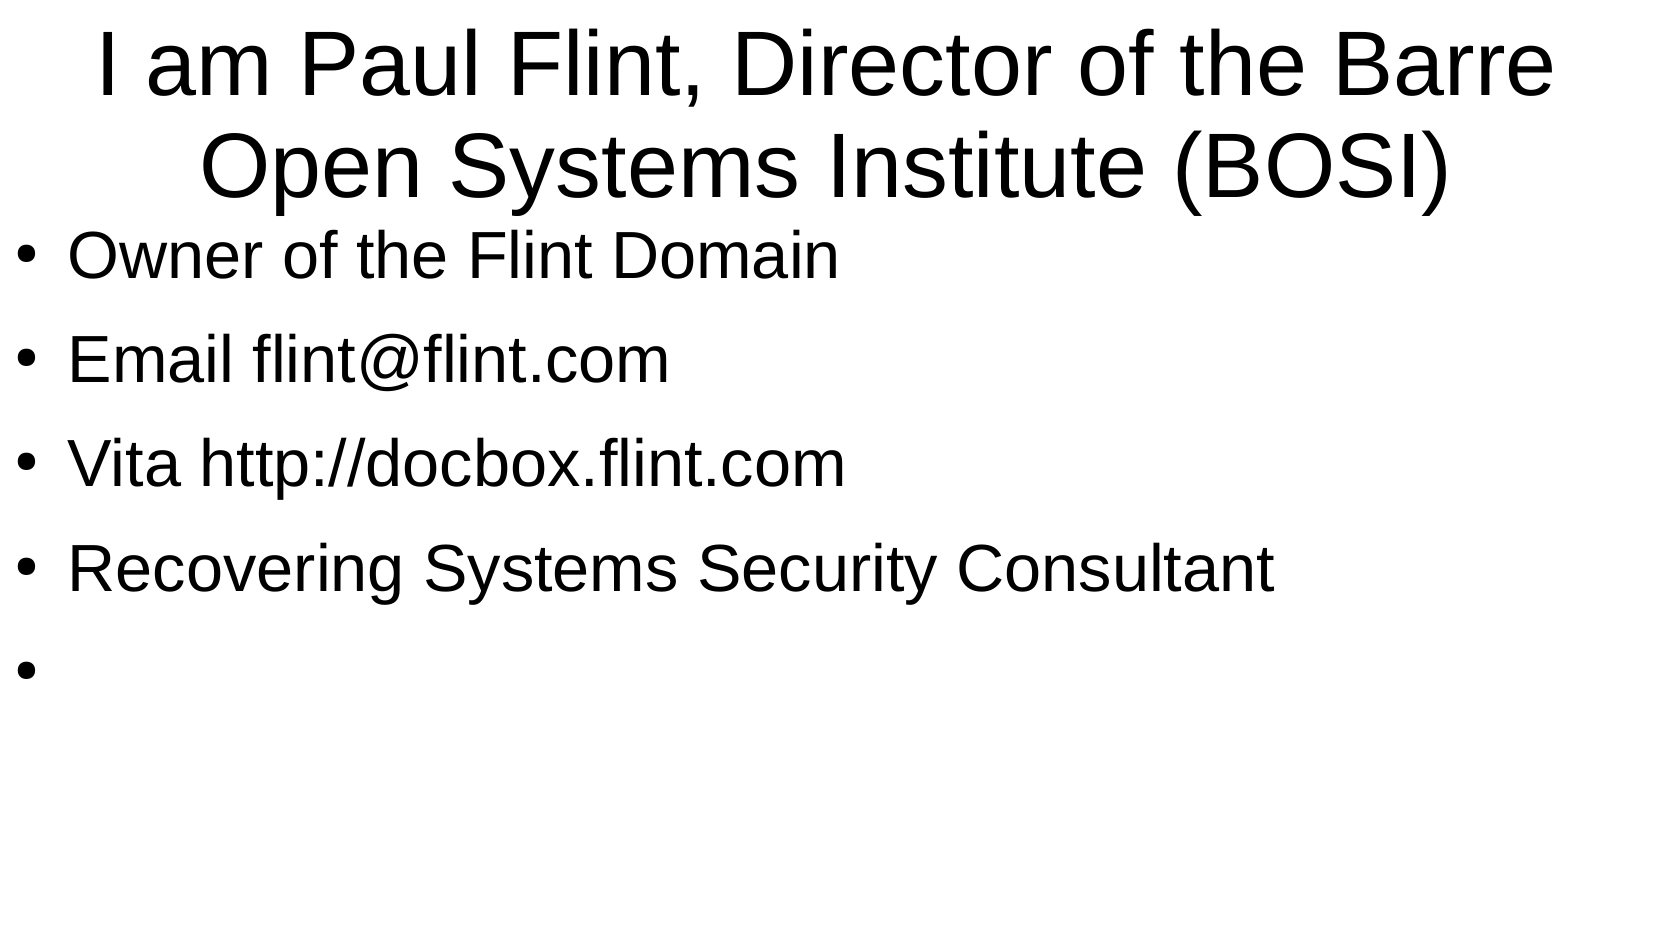

# I am Paul Flint, Director of the Barre Open Systems Institute (BOSI)
Owner of the Flint Domain
Email flint@flint.com
Vita http://docbox.flint.com
Recovering Systems Security Consultant